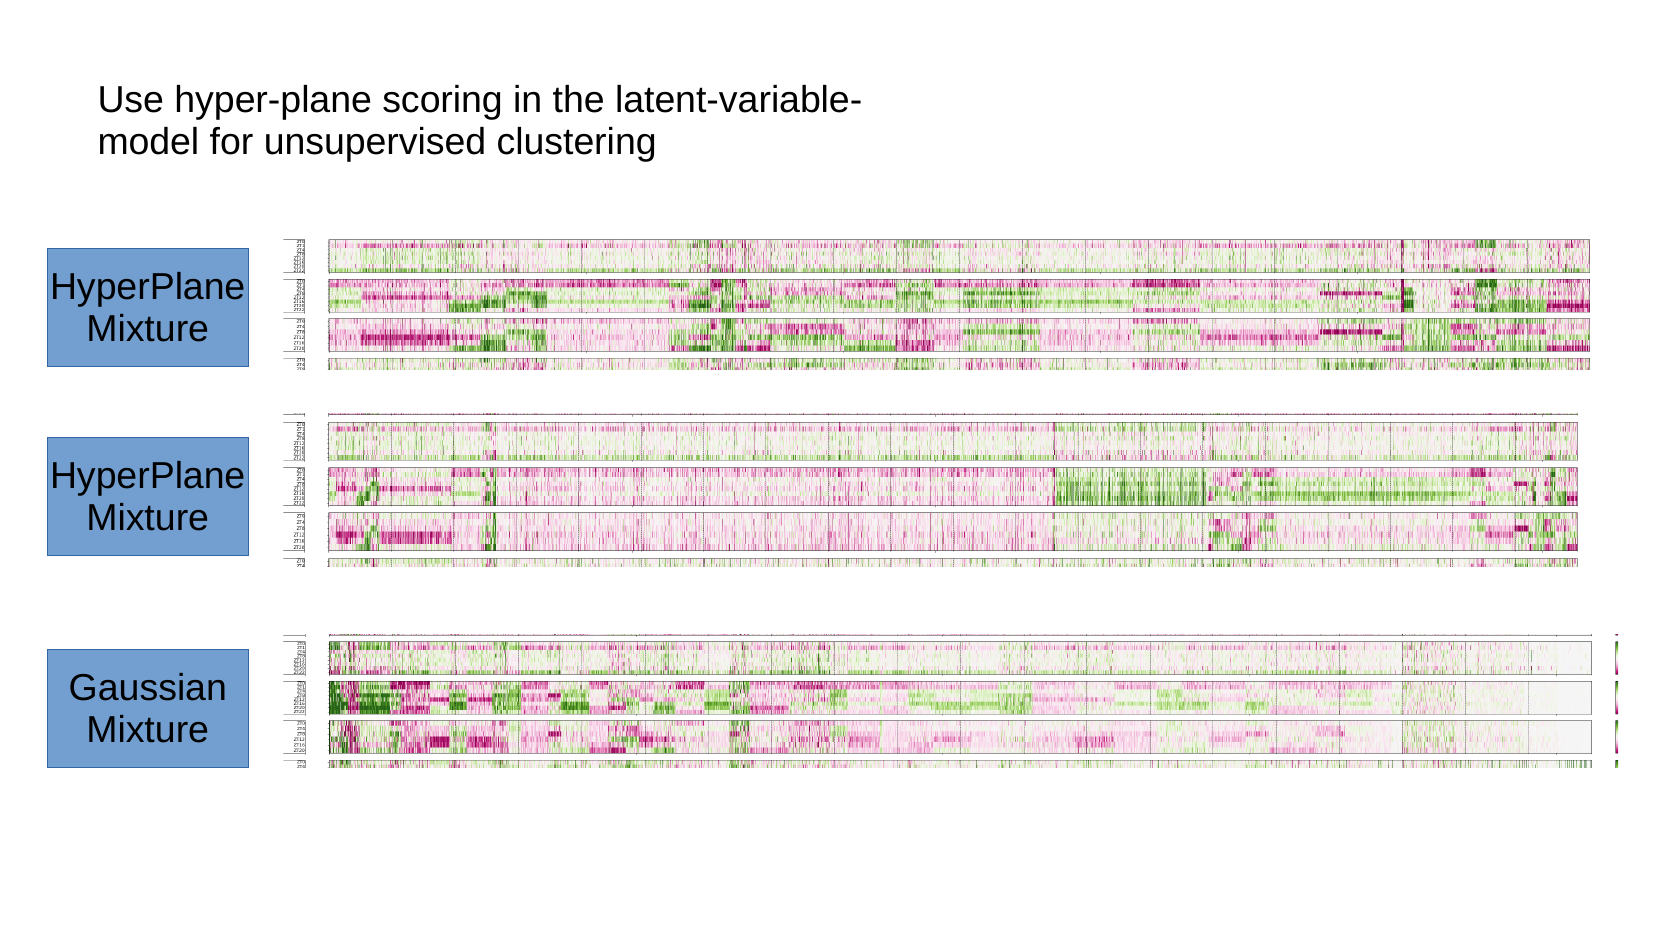

Use hyper-plane scoring in the latent-variable-model for unsupervised clustering
HyperPlane
Mixture
HyperPlane
Mixture
Gaussian
Mixture